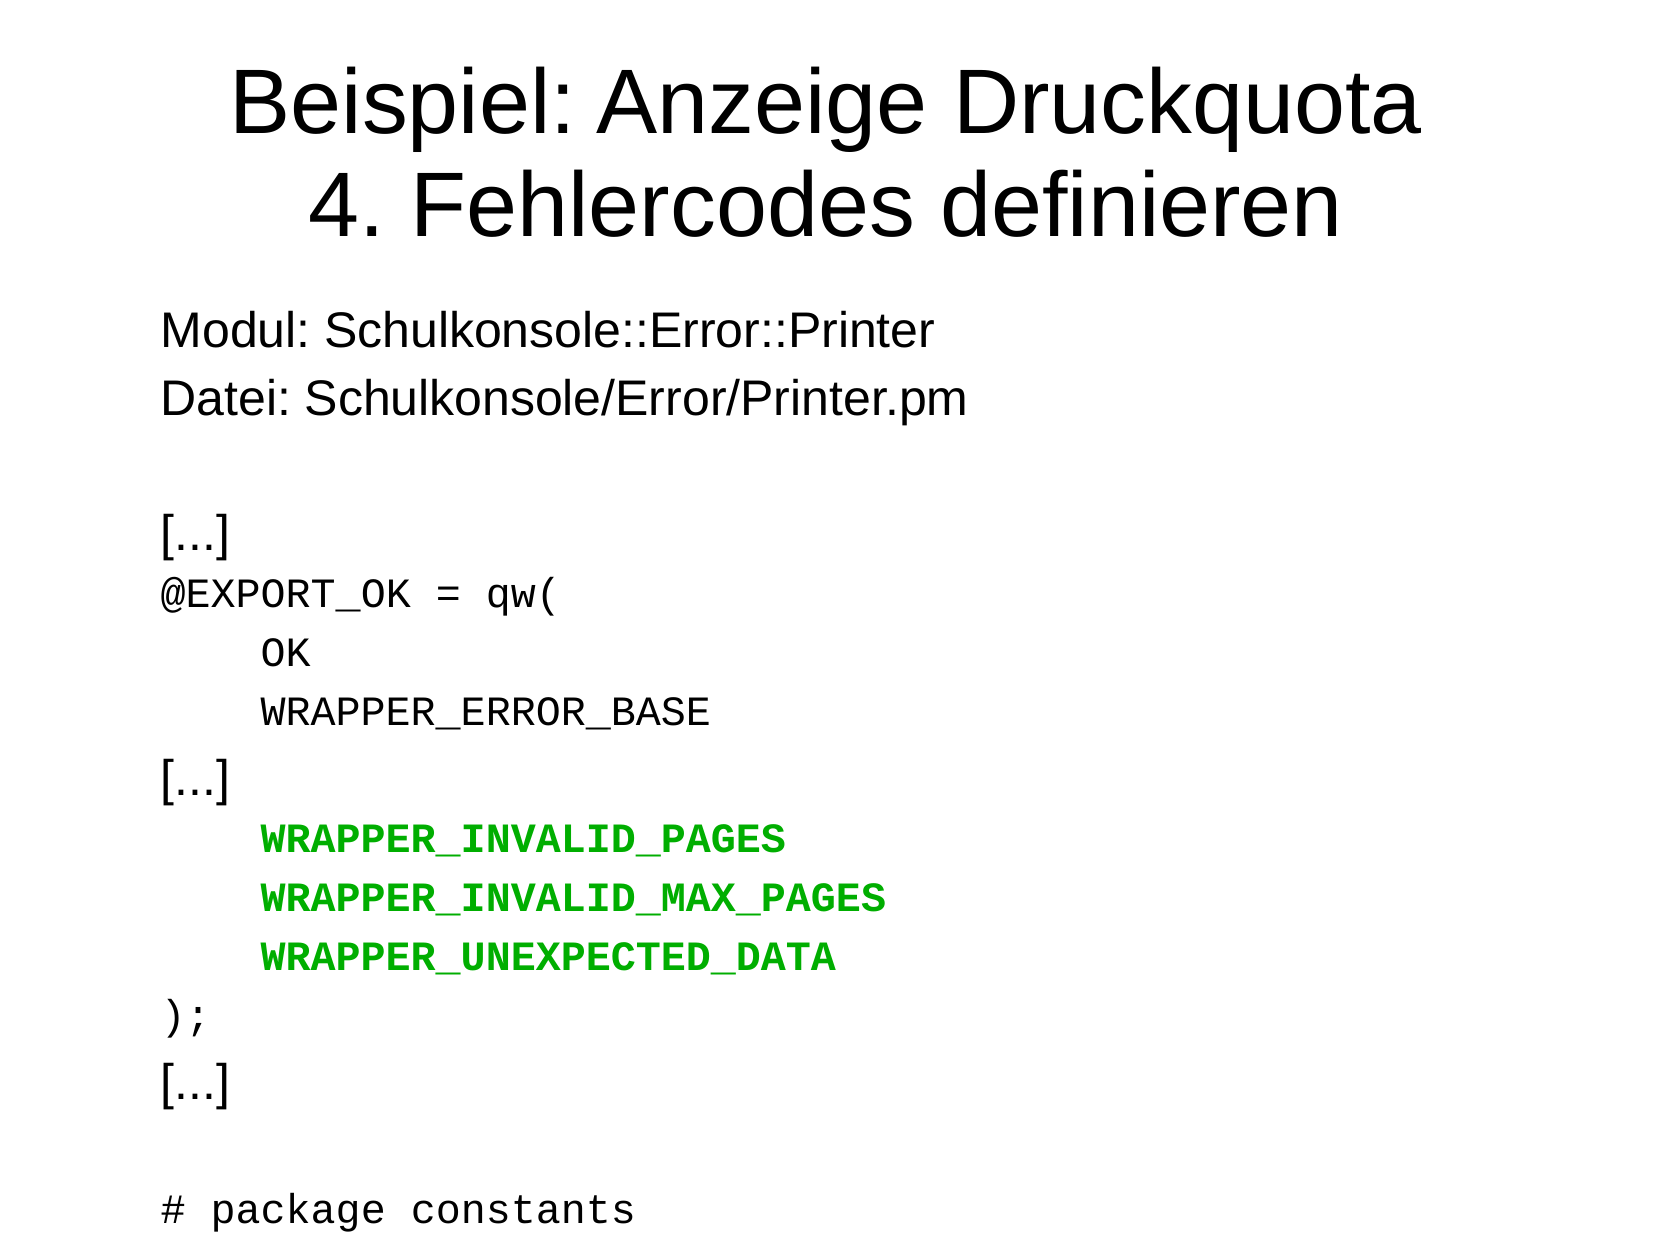

# Beispiel: Anzeige Druckquota 4. Fehlercodes definieren
Modul: Schulkonsole::Error::Printer
Datei: Schulkonsole/Error/Printer.pm
[...]
@EXPORT_OK = qw(
 OK
 WRAPPER_ERROR_BASE
[...]
 WRAPPER_INVALID_PAGES
 WRAPPER_INVALID_MAX_PAGES
 WRAPPER_UNEXPECTED_DATA
);
[...]
# package constants
use constant {
 OK => 0,
 WRAPPER_ERROR_BASE => 7000,
 WRAPPER_GENERAL_ERROR => 7000 -1,
 WRAPPER_PROGRAM_ERROR => 7000 -2,
 WRAPPER_UNAUTHORIZED_UID => 7000 -3,
 WRAPPER_SCRIPT_EXEC_FAILED => 7000 -6,
 WRAPPER_UNAUTHENTICATED_ID => 7000 -32,
 WRAPPER_APP_ID_DOES_NOT_EXIST => 7000 -33,
 WRAPPER_UNAUTHORIZED_ID => 7000 -34,
 WRAPPER_CANNOT_OPEN_PRINTERSCONF => 7000 -64,
 WRAPPER_INVALID_PRINTER_NAME => 7000 -65,
 WRAPPER_NO_PRINTERS => 7000 -66,
 WRAPPER_INVALID_USER => 7000 -67,
 WRAPPER_INVALID_PAGES => 7000 -68,
 WRAPPER_INVALID_MAX_PAGES => 7000 -69,
 WRAPPER_UNEXPECTED_DATA => 7000 -70,
};